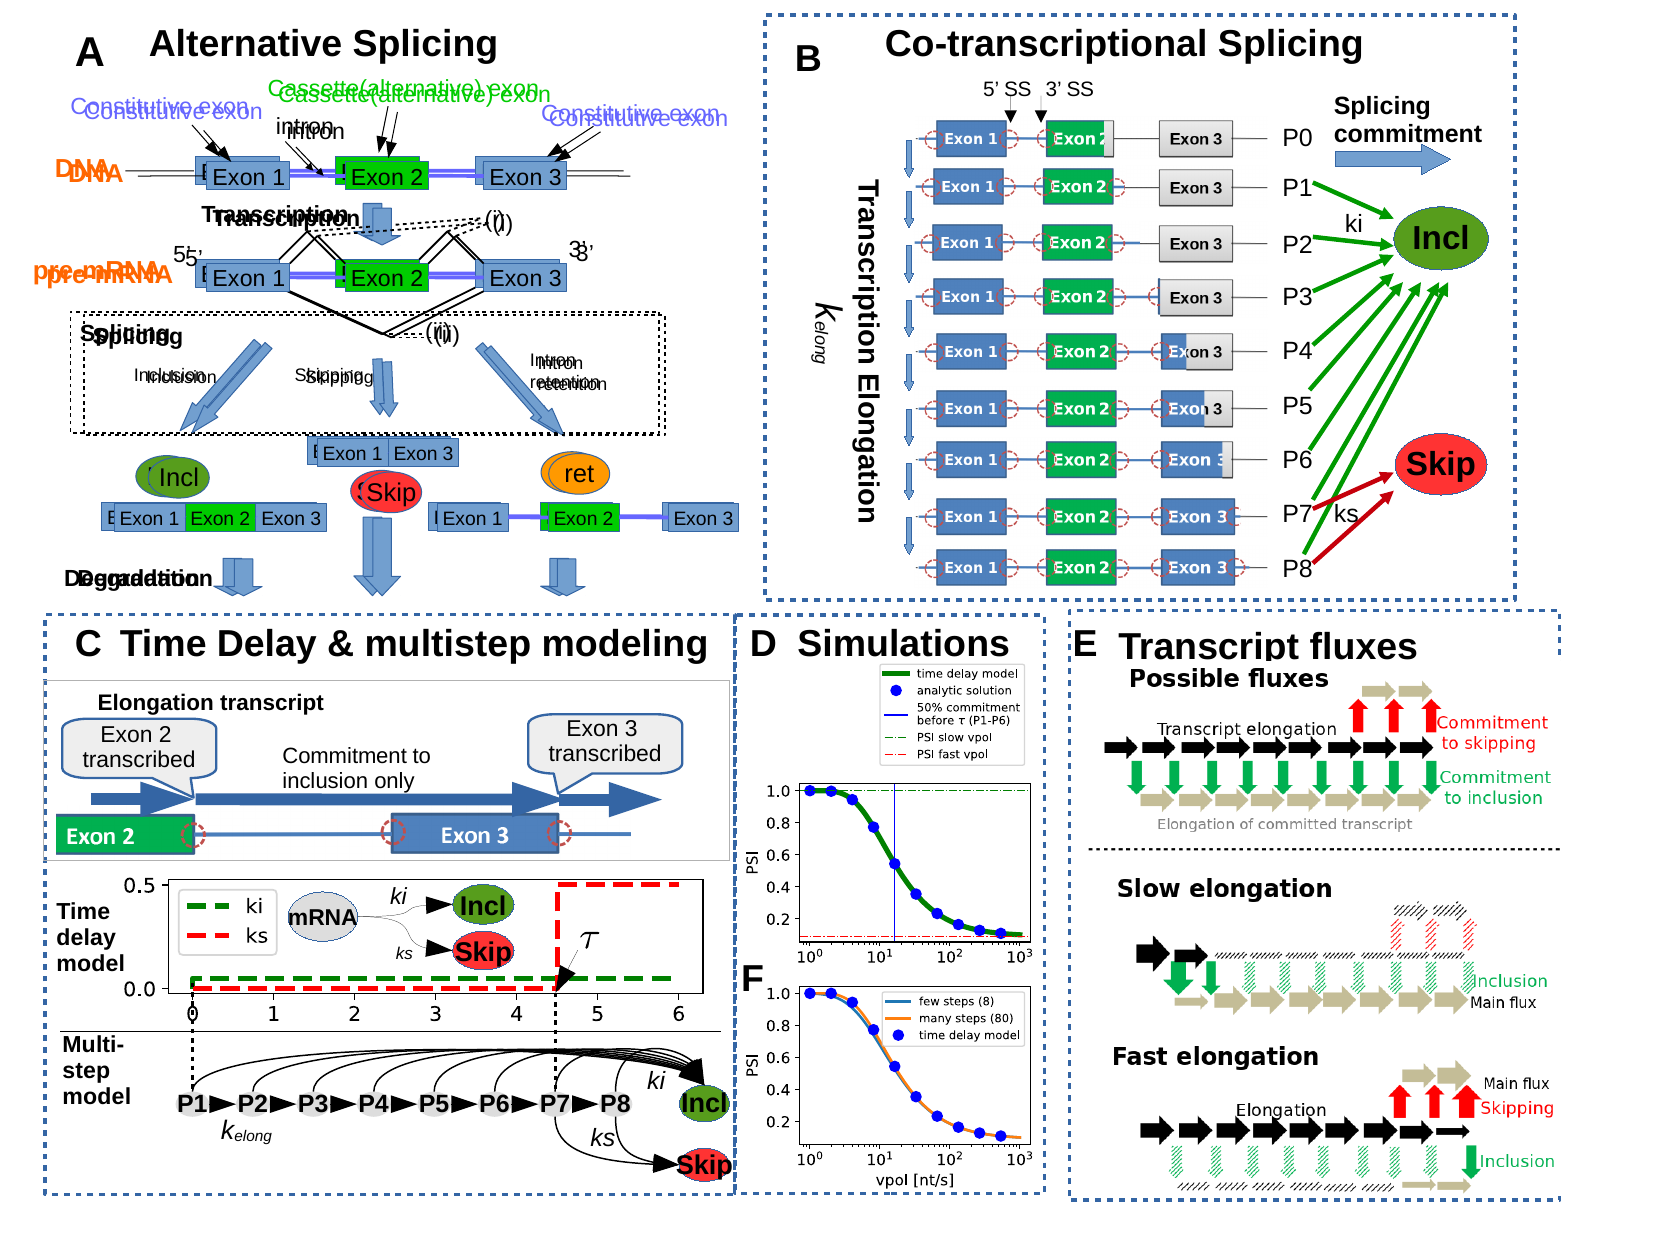

Figure 1
Co-transcriptional Splicing
Alternative Splicing
A
B
5’ SS
3’ SS
Cassette(alternative) exon
Splicing
commitment
Constitutive exon
Constitutive exon
P0
intron
DNA
Exon 1
Exon 2
Exon 3
P1
ki
Transcription
Incl
(i)
P2
3’
5’
pre-mRNA
Exon 1
Exon 2
Exon 3
P3
Transcription Elongation
(ii)
Splicing
P4
kelong
Intron
Skipping
Inclusion
retention
P5
Skip
P6
Exon 1
Exon 3
ret
Incl
Skip
ks
P7
Exon 1
Exon 2
Exon 3
Exon 1
Exon 2
Exon 3
P8
Degradation
C
Time Delay & multistep modeling
D
Simulations
E
Transcript fluxes
Elongation transcript
Exon 3
transcribed
Exon 2
transcribed
Commitment to inclusion only
ki
Incl
Time delay model
mRNA
Skip
ks
F
Multi-step model
ki
Incl
P1
P2
P3
P4
P5
P6
P7
P8
kelong
ks
Skip